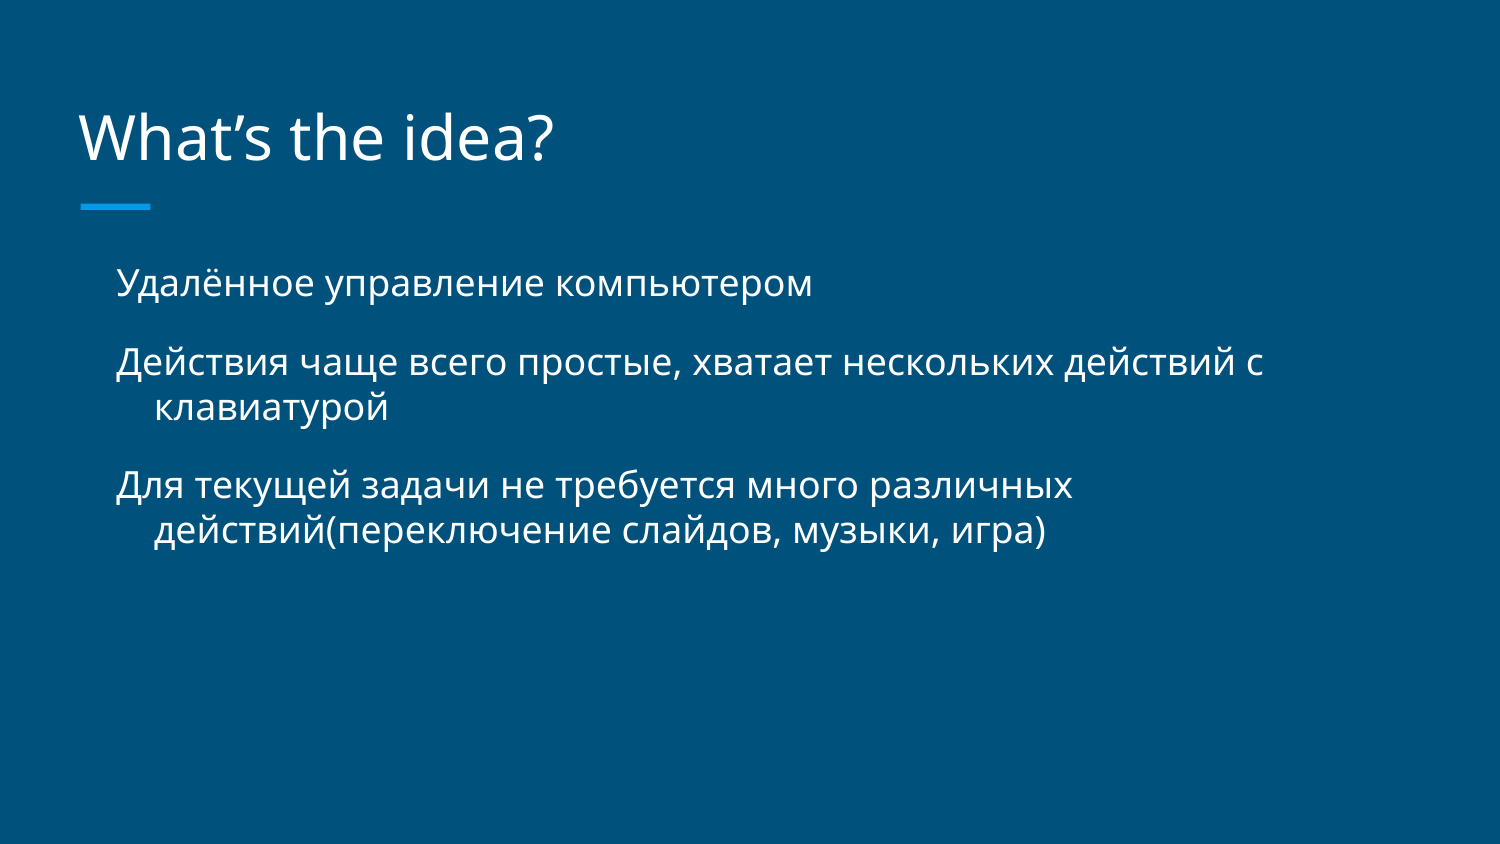

# What’s the idea?
Удалённое управление компьютером
Действия чаще всего простые, хватает нескольких действий с клавиатурой
Для текущей задачи не требуется много различных действий(переключение слайдов, музыки, игра)